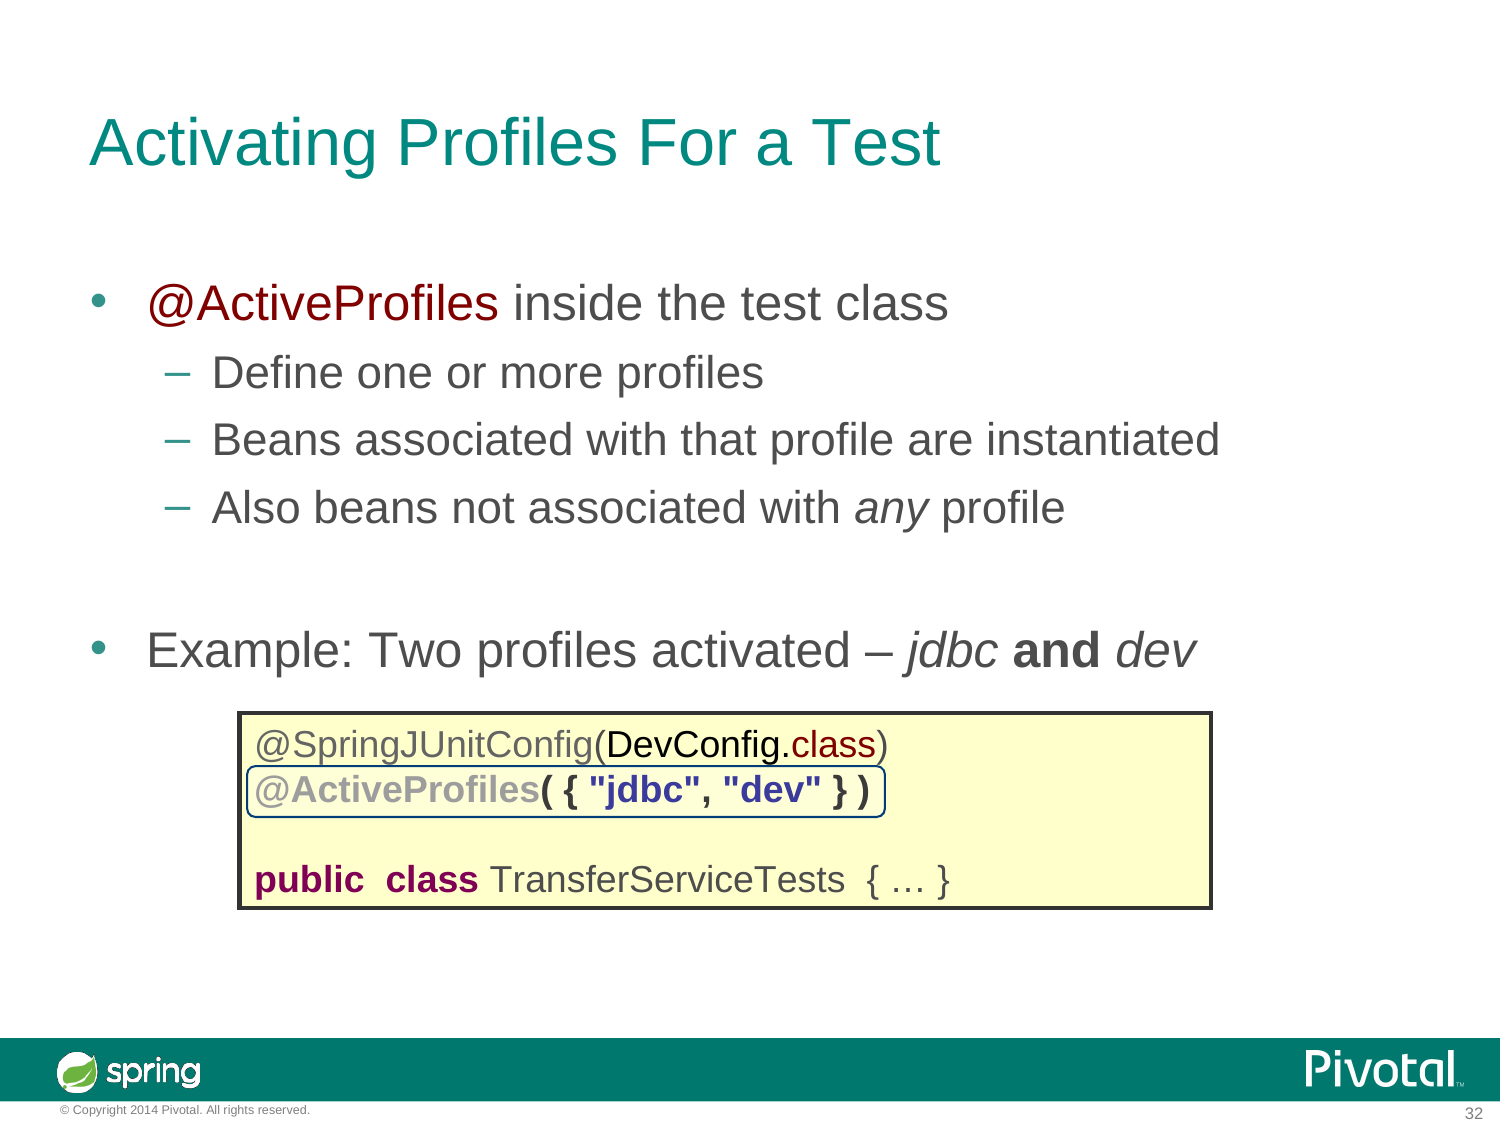

# Activating Profiles For a Test
@ActiveProfiles inside the test class
Define one or more profiles
Beans associated with that profile are instantiated
Also beans not associated with any profile
Example: Two profiles activated – jdbc and dev
@SpringJUnitConfig(DevConfig.class)
@ActiveProfiles( { "jdbc", "dev" } )
public class TransferServiceTests { … }